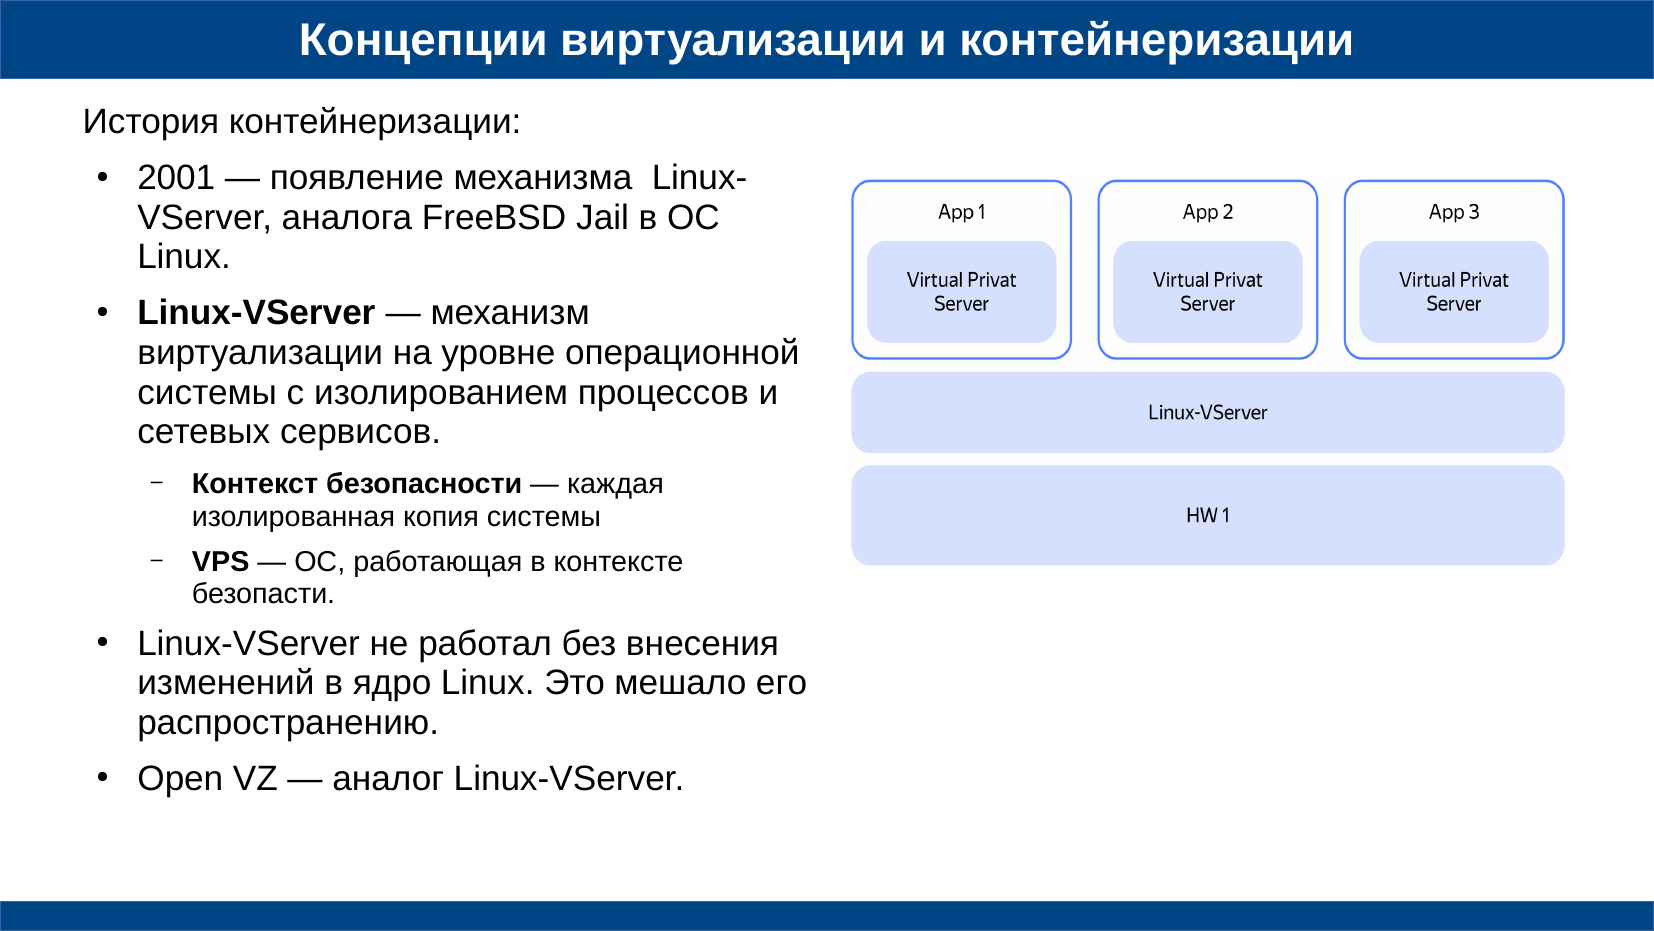

# Концепции виртуализации и контейнеризации
История контейнеризации:
2001 — появление механизма Linux-VServer, аналога FreeBSD Jail в ОС Linux.
Linux-VServer — механизм виртуализации на уровне операционной системы с изолированием процессов и сетевых сервисов.
Контекст безопасности — каждая изолированная копия системы
VPS — ОС, работающая в контексте безопасти.
Linux-VServer не работал без внесения изменений в ядро Linux. Это мешало его распространению.
Open VZ — аналог Linux-VServer.